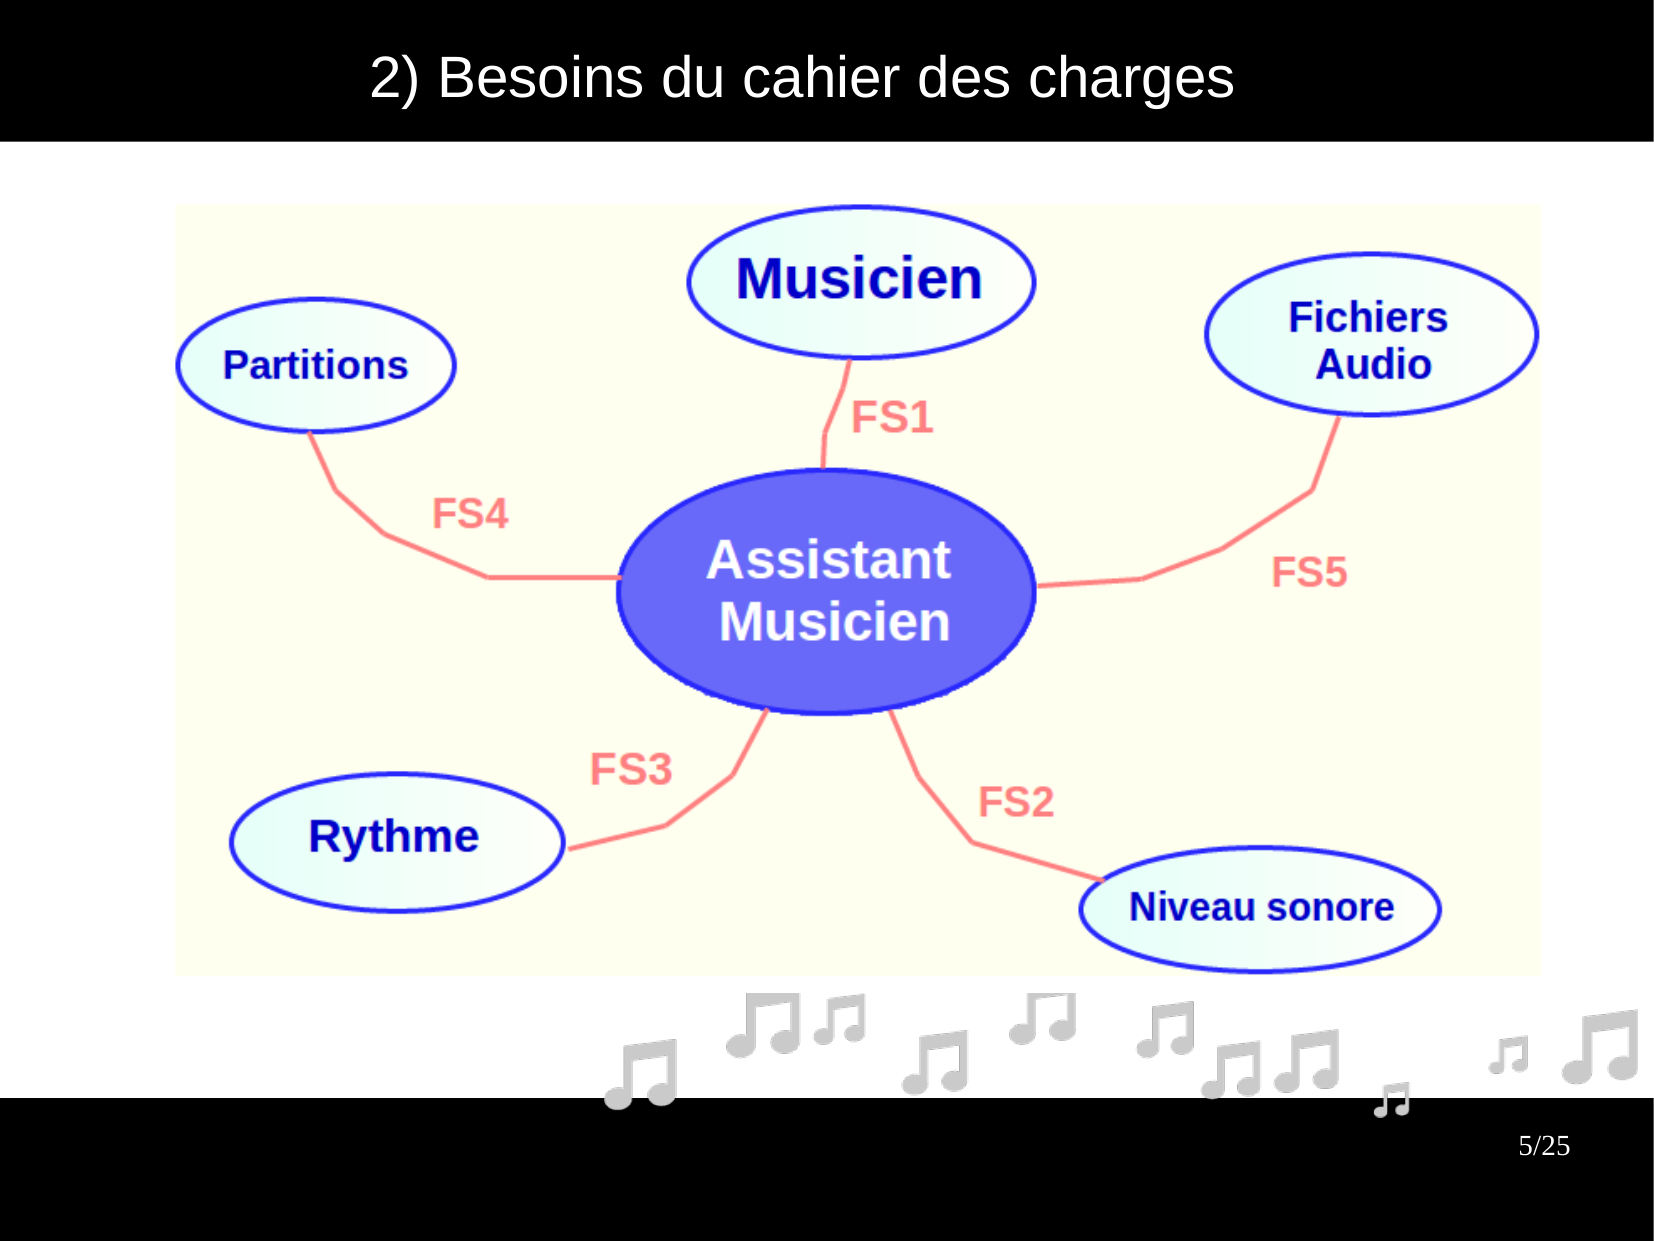

# 2) Besoins du cahier des charges
5